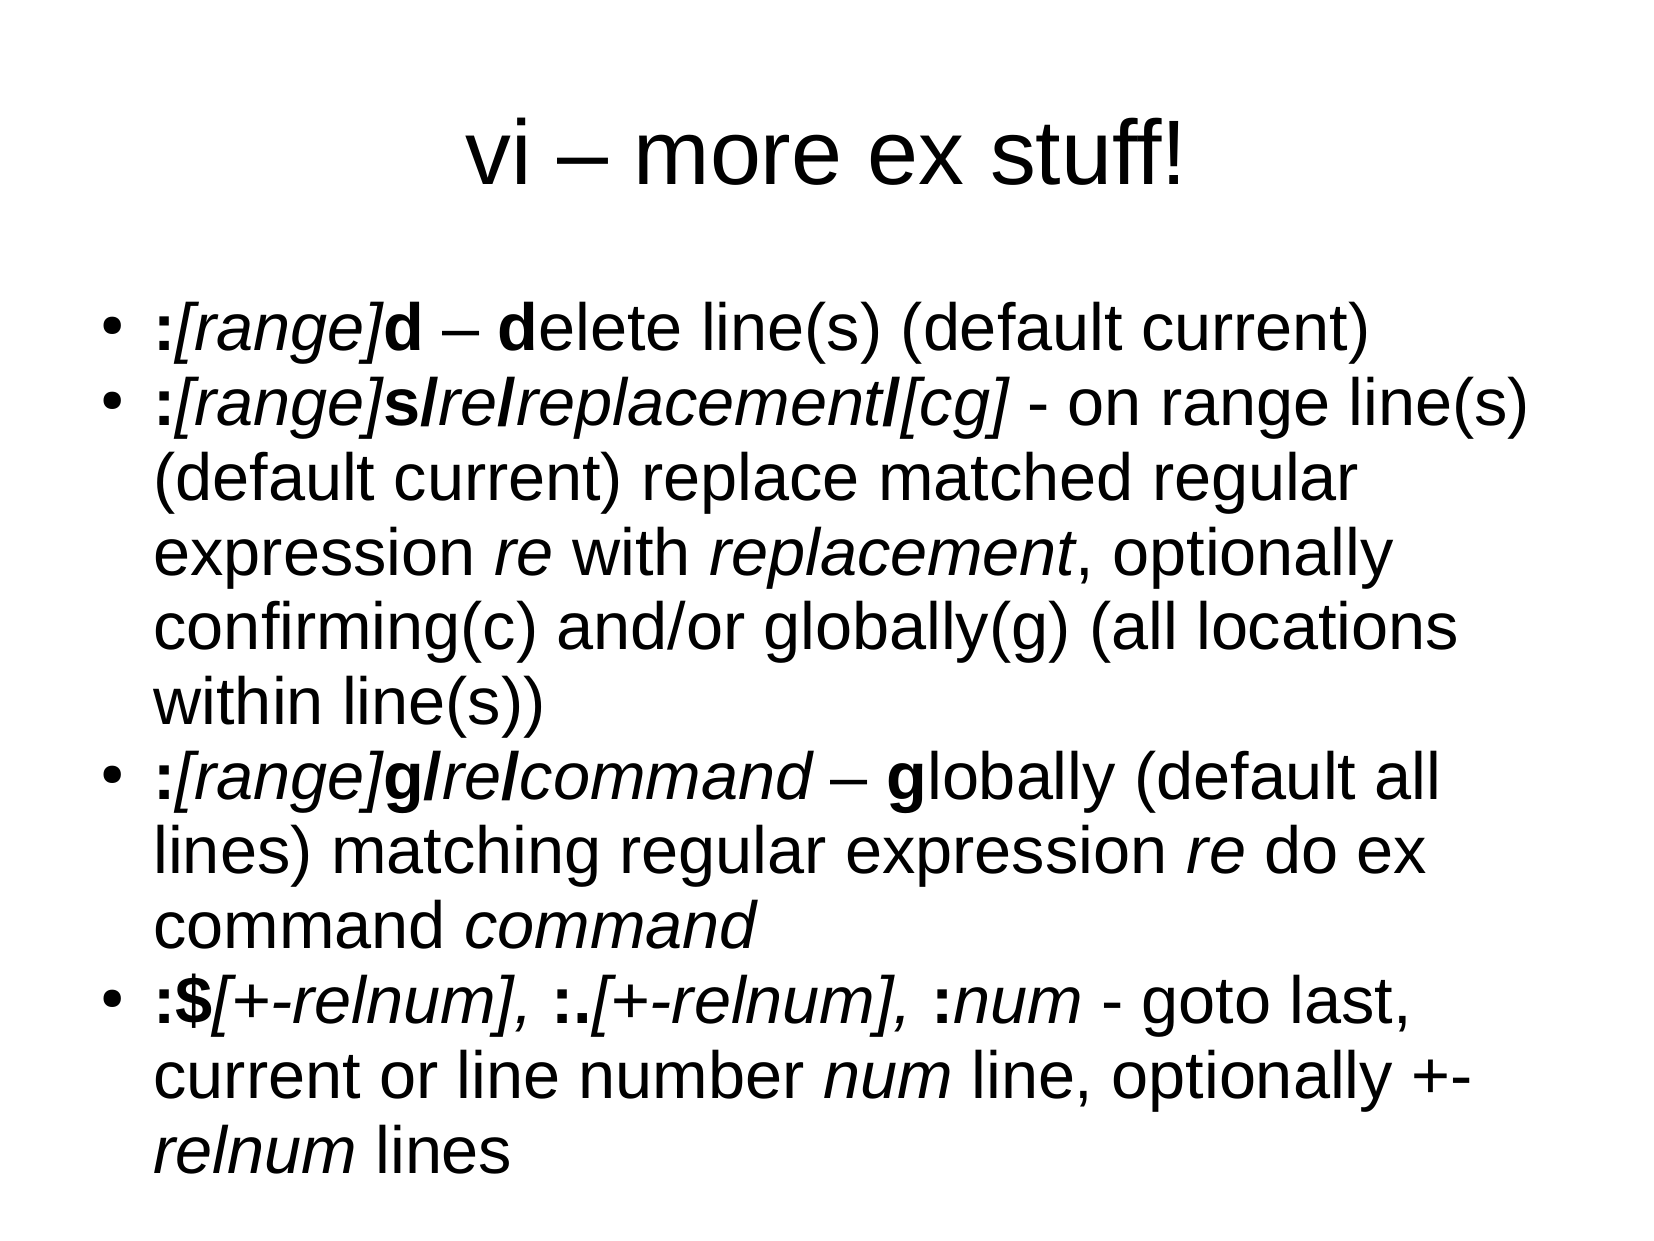

# vi – more ex stuff!
:[range]d – delete line(s) (default current)
:[range]s/re/replacement/[cg] - on range line(s) (default current) replace matched regular expression re with replacement, optionally confirming(c) and/or globally(g) (all locations within line(s))
:[range]g/re/command – globally (default all lines) matching regular expression re do ex command command
:$[+-relnum], :.[+-relnum], :num - goto last, current or line number num line, optionally +- relnum lines